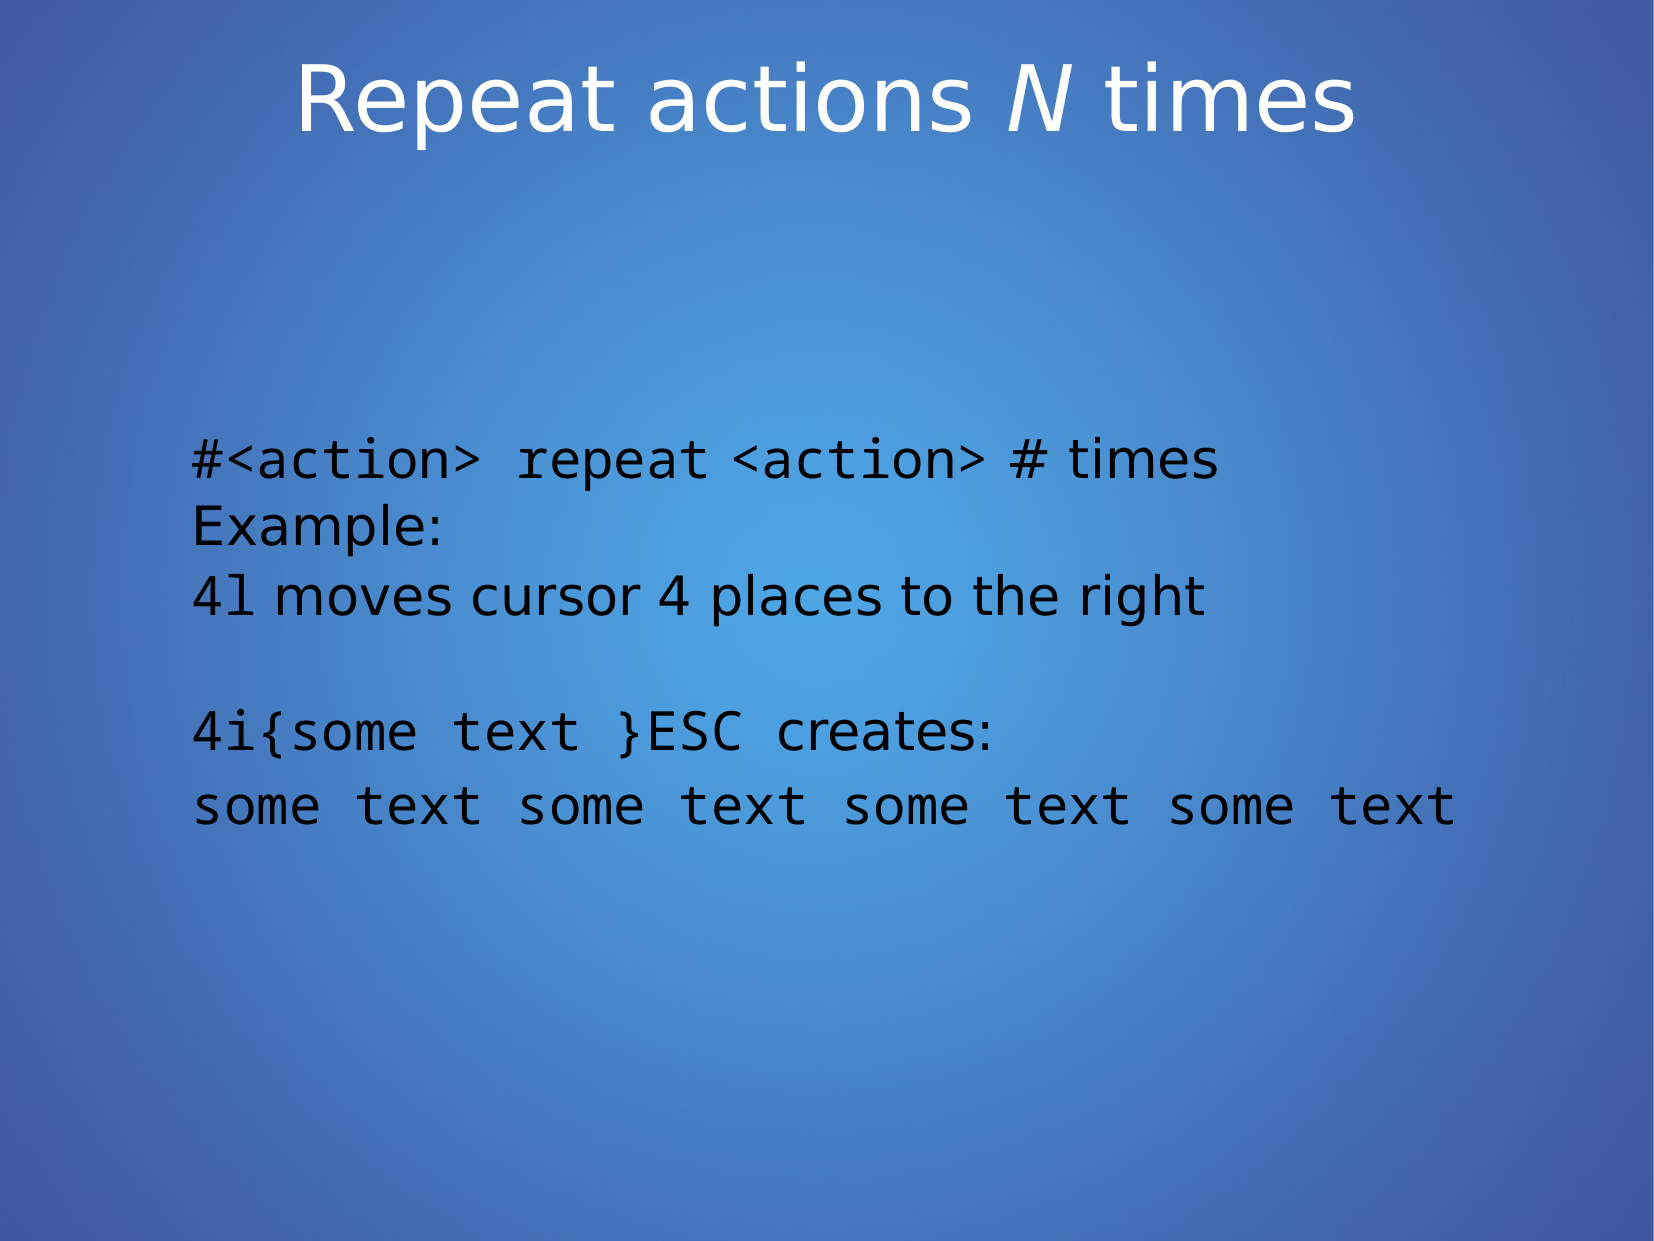

# Repeat actions N times
#<action> repeat <action> # times
Example:
4l moves cursor 4 places to the right
4i{some text }ESC creates:
some text some text some text some text